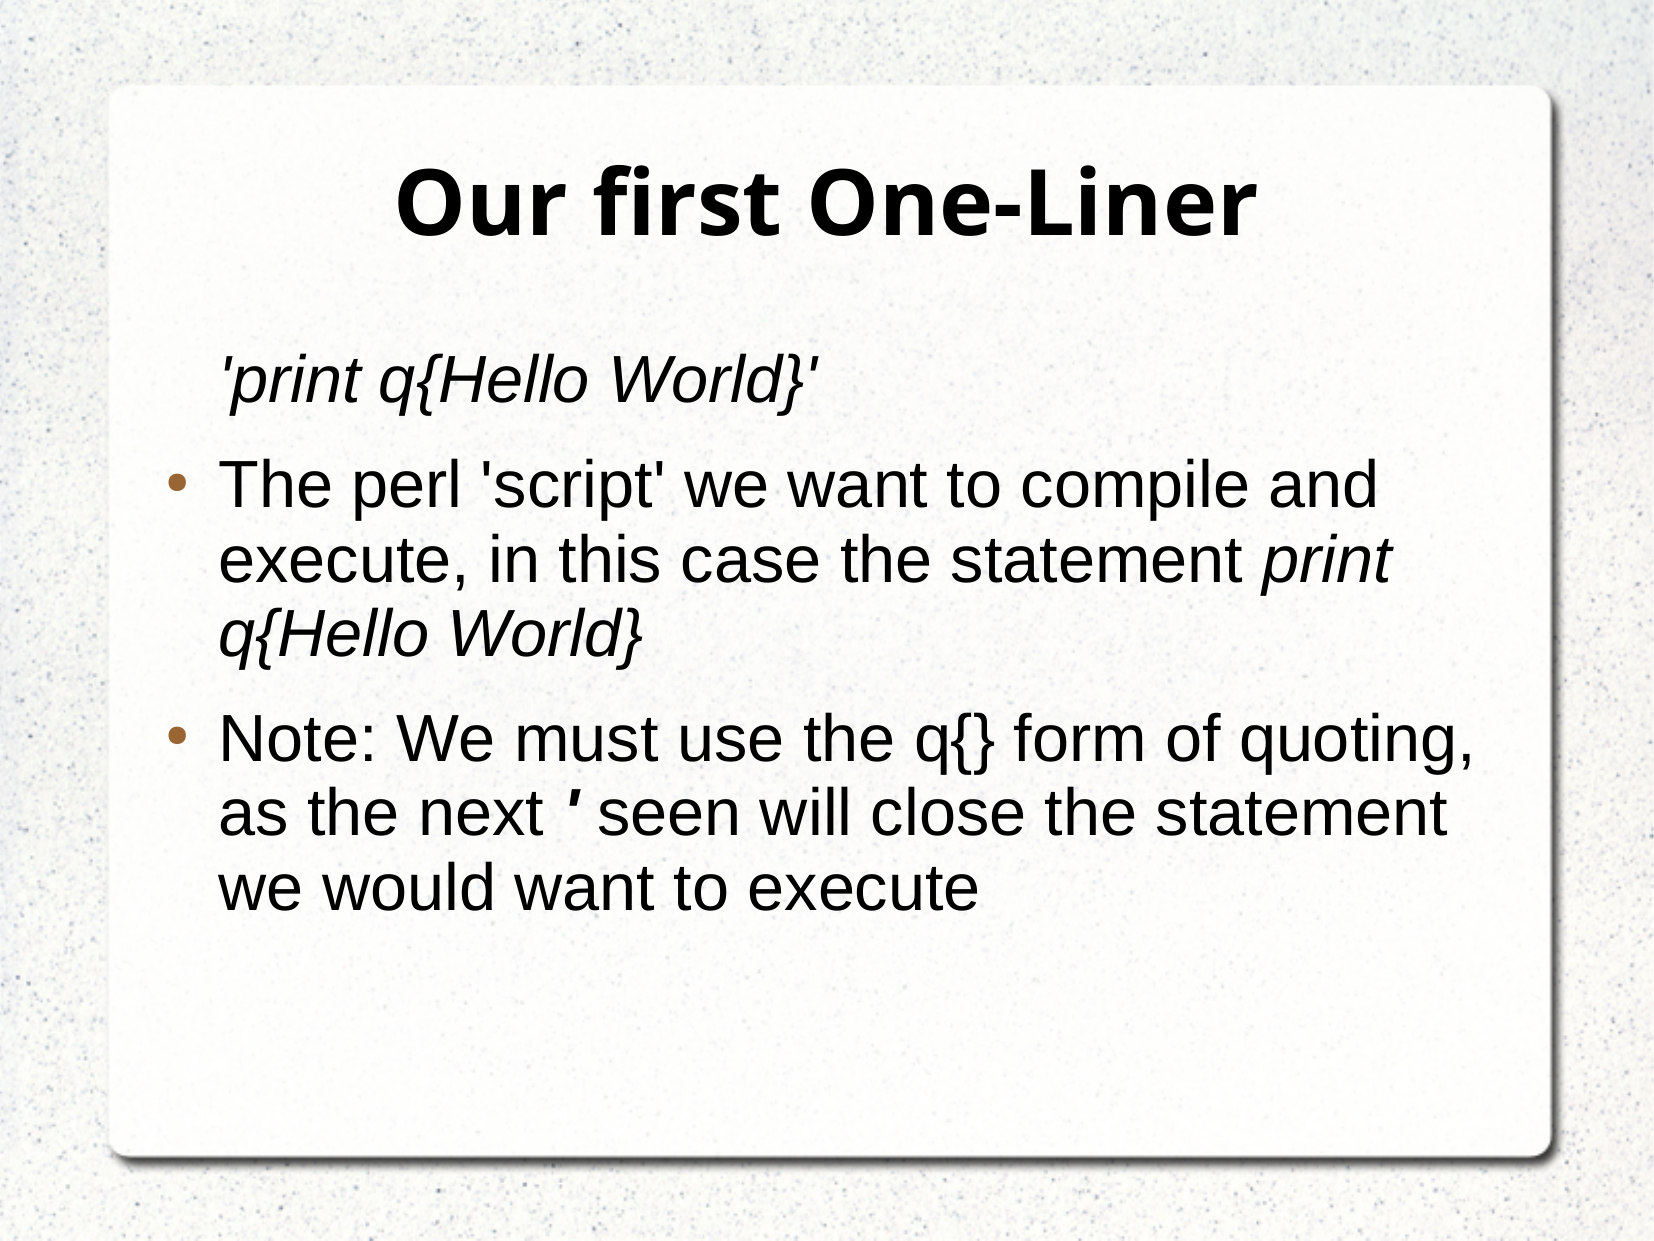

# Our first One-Liner
'print q{Hello World}'
The perl 'script' we want to compile and execute, in this case the statement print q{Hello World}
Note: We must use the q{} form of quoting, as the next ' seen will close the statement we would want to execute